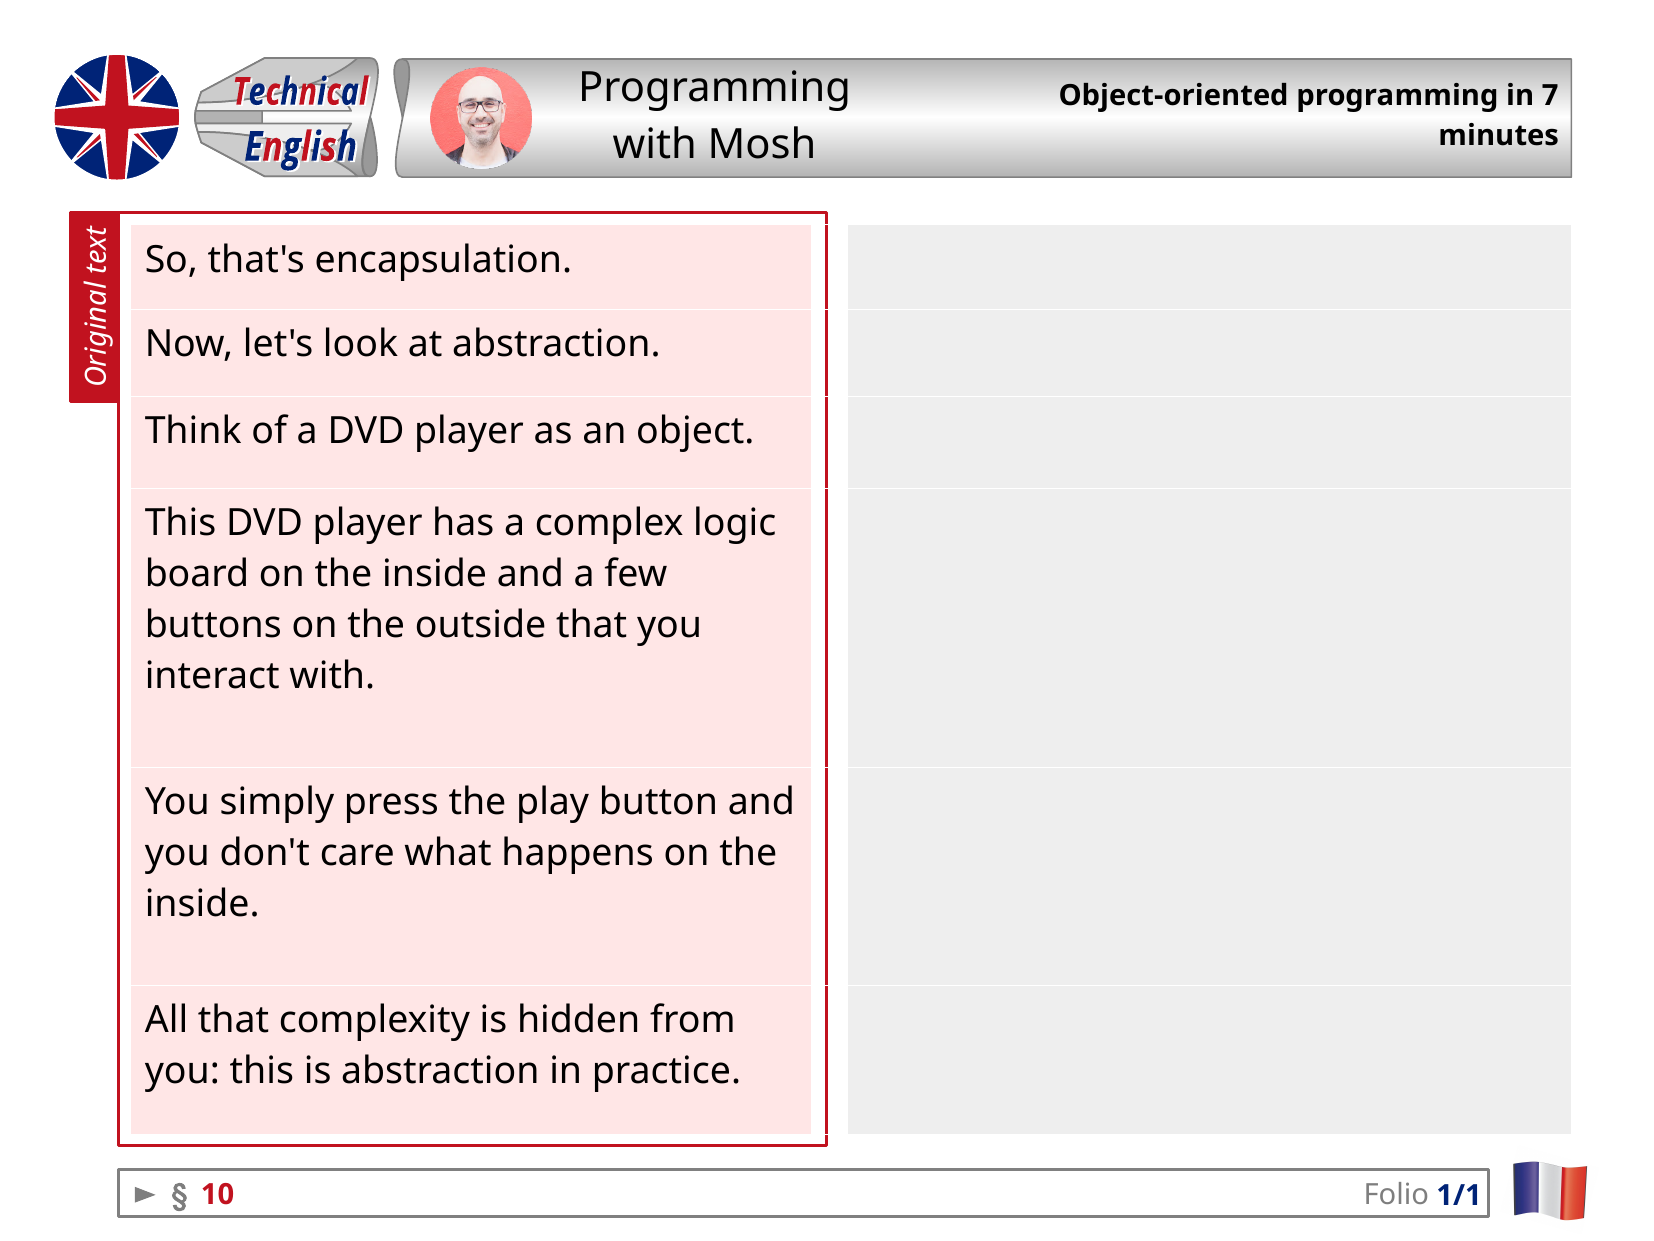

#
| So, that's encapsulation. | | |
| --- | --- | --- |
| Now, let's look at abstraction. | | |
| Think of a DVD player as an object. | | |
| This DVD player has a complex logic board on the inside and a few buttons on the outside that you interact with. | | |
| You simply press the play button and you don't care what happens on the inside. | | |
| All that complexity is hidden from you: this is abstraction in practice. | | |
10
1/1